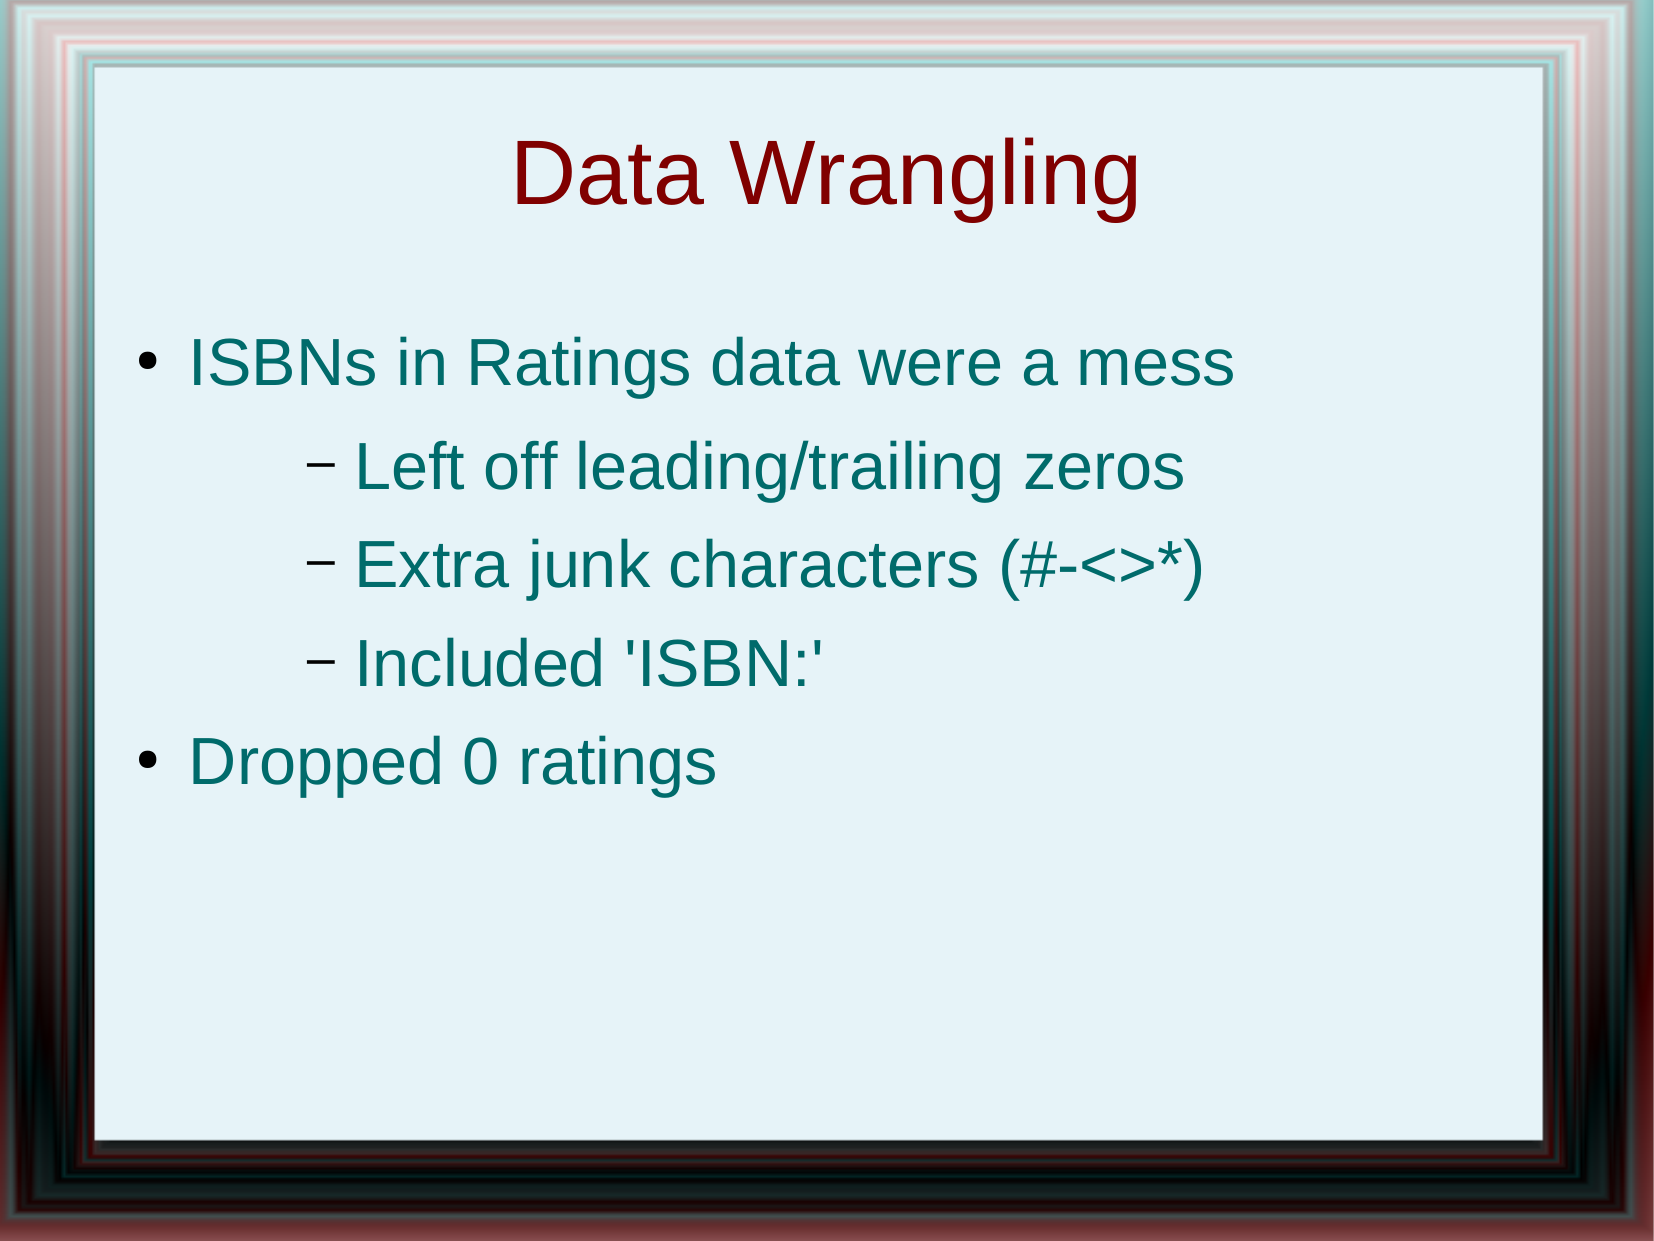

# Data Wrangling
ISBNs in Ratings data were a mess
Left off leading/trailing zeros
Extra junk characters (#-<>*)
Included 'ISBN:'
Dropped 0 ratings